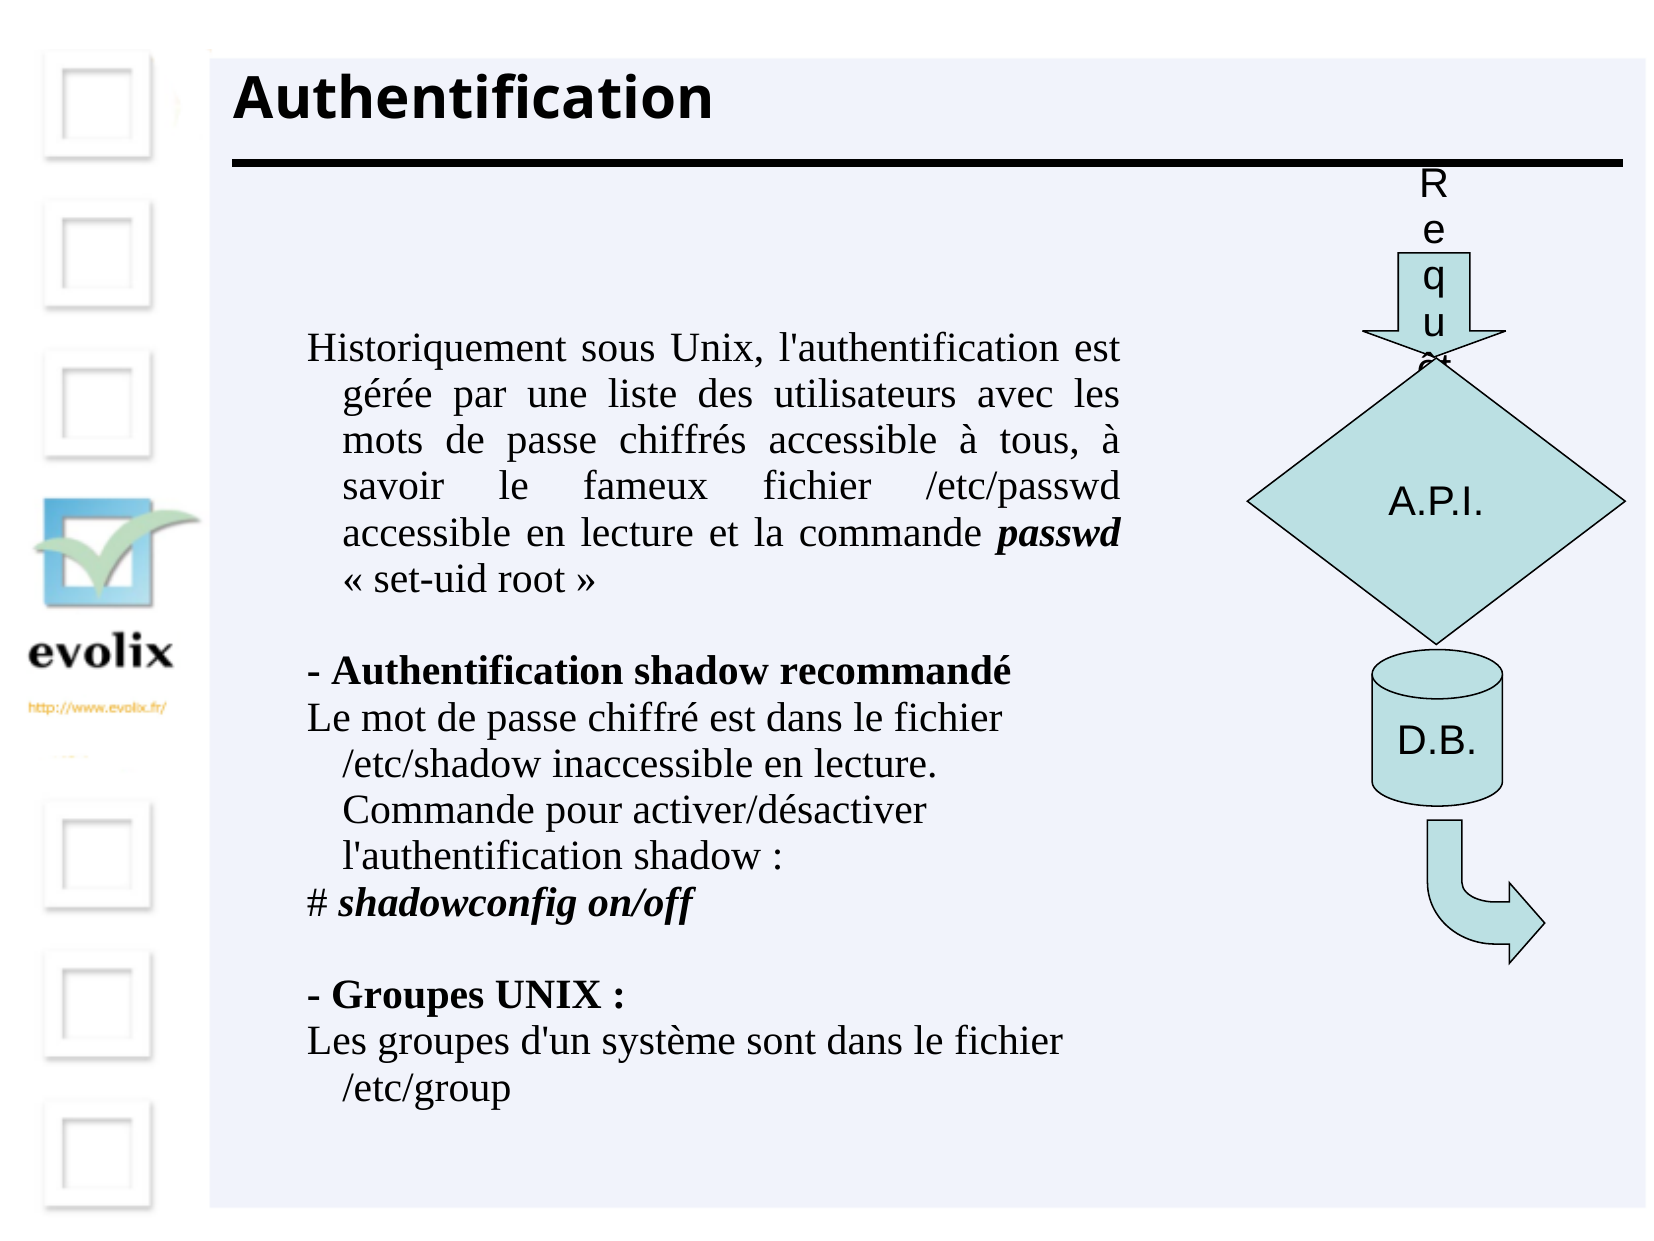

# Authentification
Historiquement sous Unix, l'authentification est gérée par une liste des utilisateurs avec les mots de passe chiffrés accessible à tous, à savoir le fameux fichier /etc/passwd accessible en lecture et la commande passwd « set-uid root »
- Authentification shadow recommandé
Le mot de passe chiffré est dans le fichier /etc/shadow inaccessible en lecture. Commande pour activer/désactiver l'authentification shadow :
# shadowconfig on/off
- Groupes UNIX :
Les groupes d'un système sont dans le fichier /etc/group
Requête
A.P.I.
D.B.